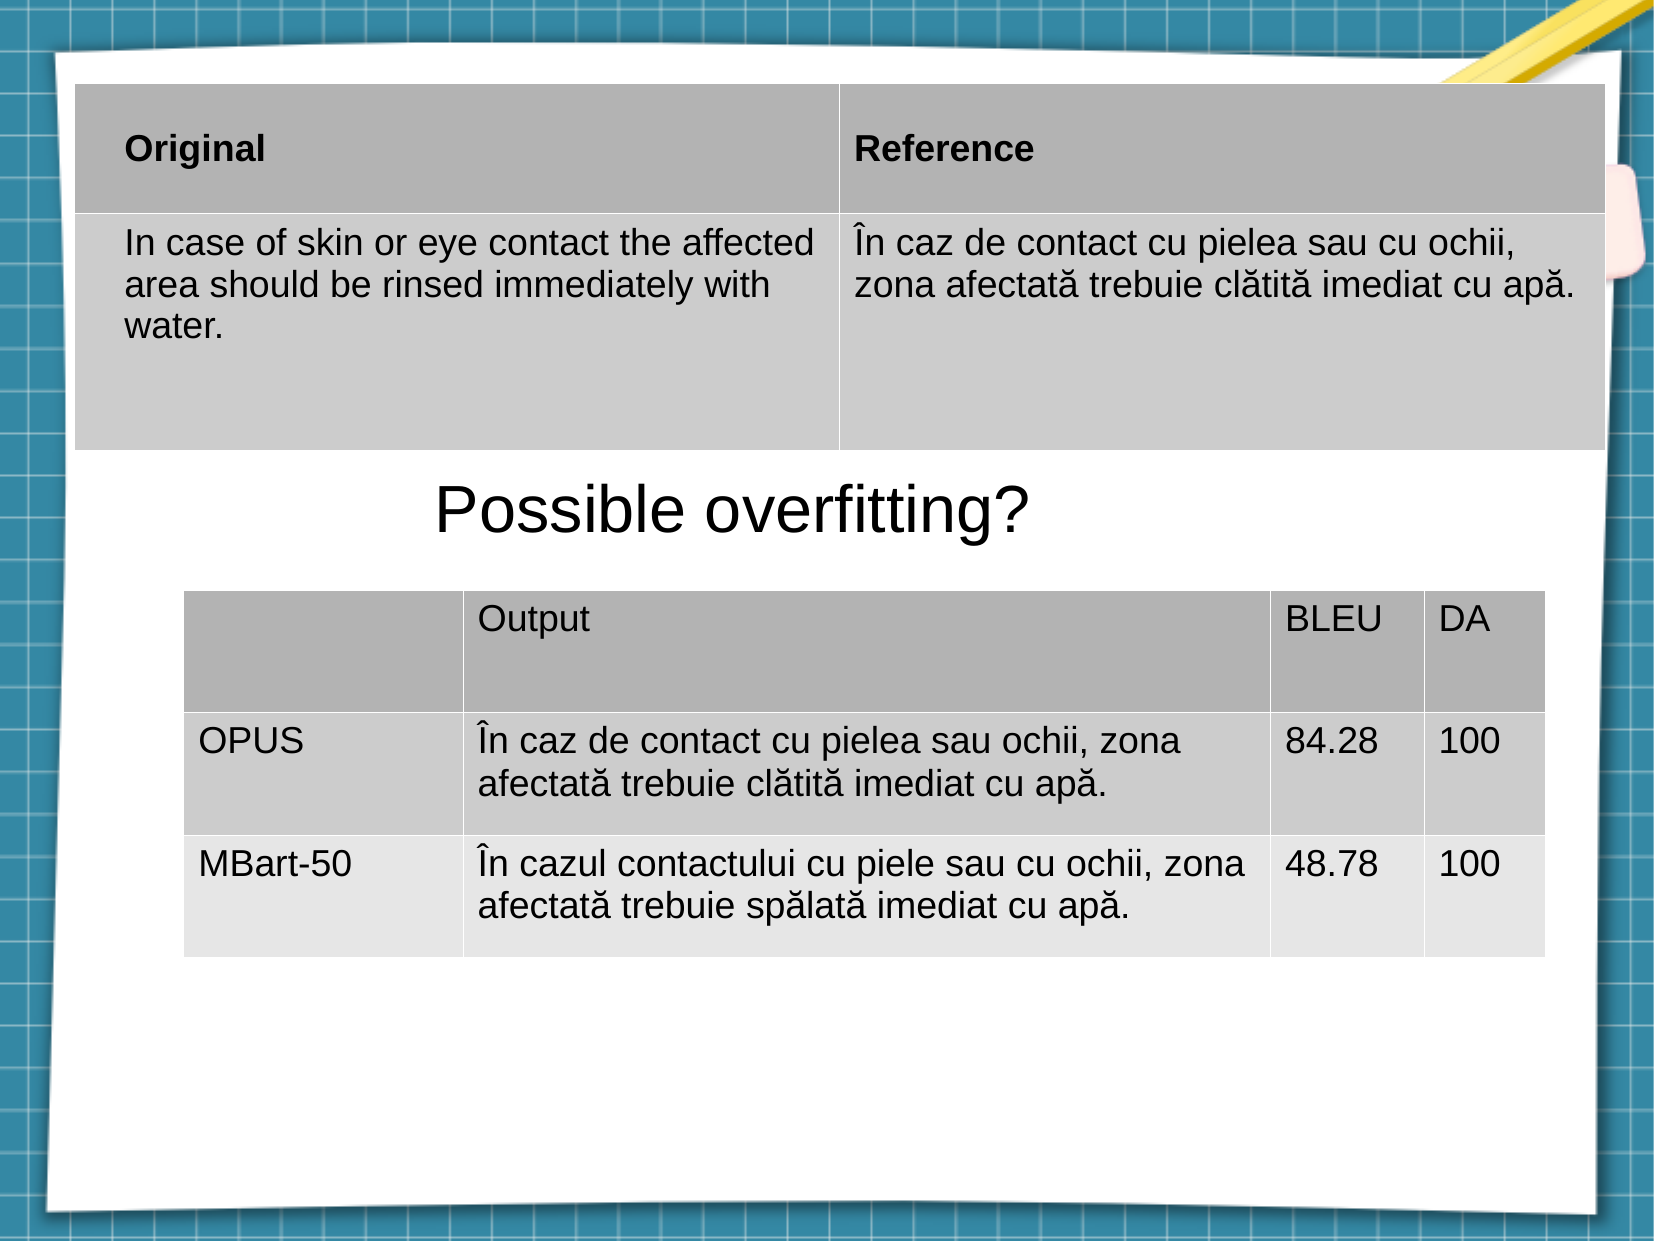

| Original | Reference |
| --- | --- |
| In case of skin or eye contact the affected area should be rinsed immediately with water. | În caz de contact cu pielea sau cu ochii, zona afectată trebuie clătită imediat cu apă. |
Possible overfitting?
| | Output | BLEU | DA |
| --- | --- | --- | --- |
| OPUS | În caz de contact cu pielea sau ochii, zona afectată trebuie clătită imediat cu apă. | 84.28 | 100 |
| MBart-50 | În cazul contactului cu piele sau cu ochii, zona afectată trebuie spălată imediat cu apă. | 48.78 | 100 |